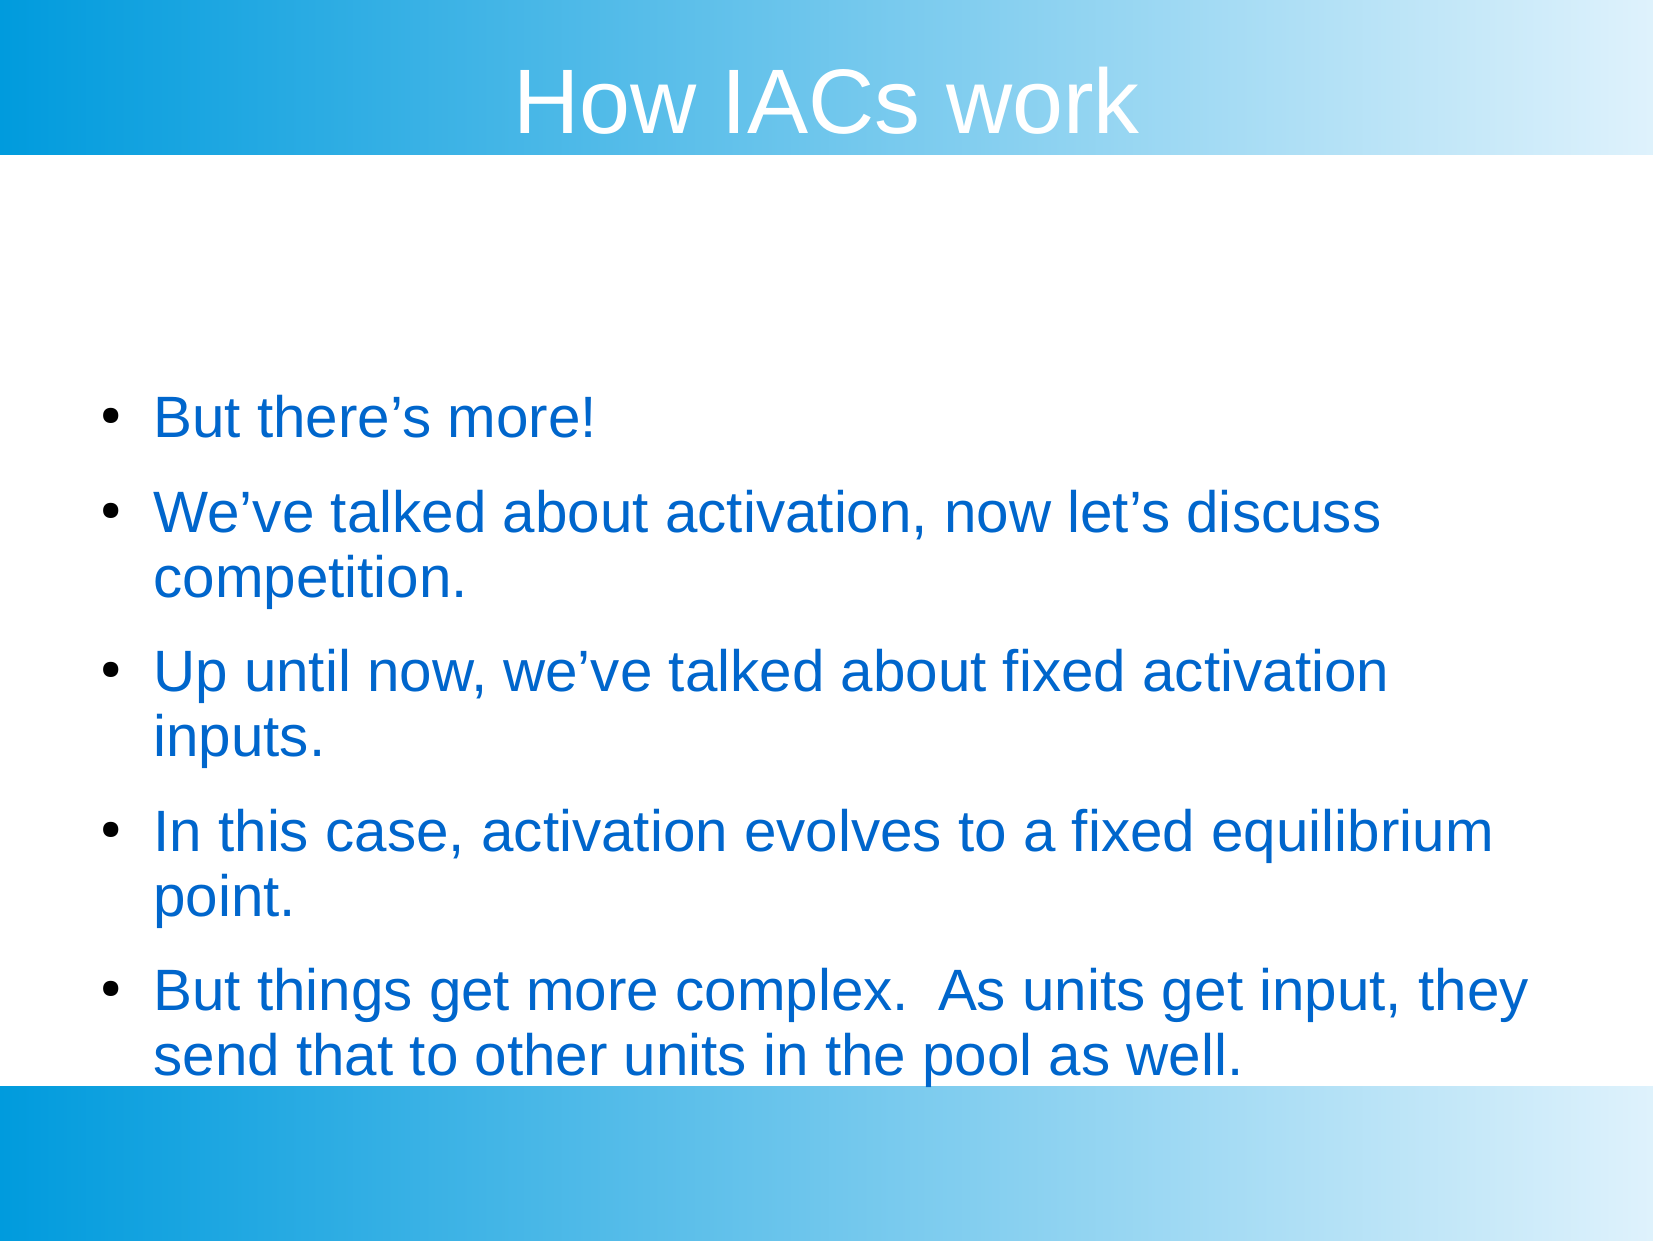

# How IACs work
But there’s more!
We’ve talked about activation, now let’s discuss competition.
Up until now, we’ve talked about fixed activation inputs.
In this case, activation evolves to a fixed equilibrium point.
But things get more complex. As units get input, they send that to other units in the pool as well.